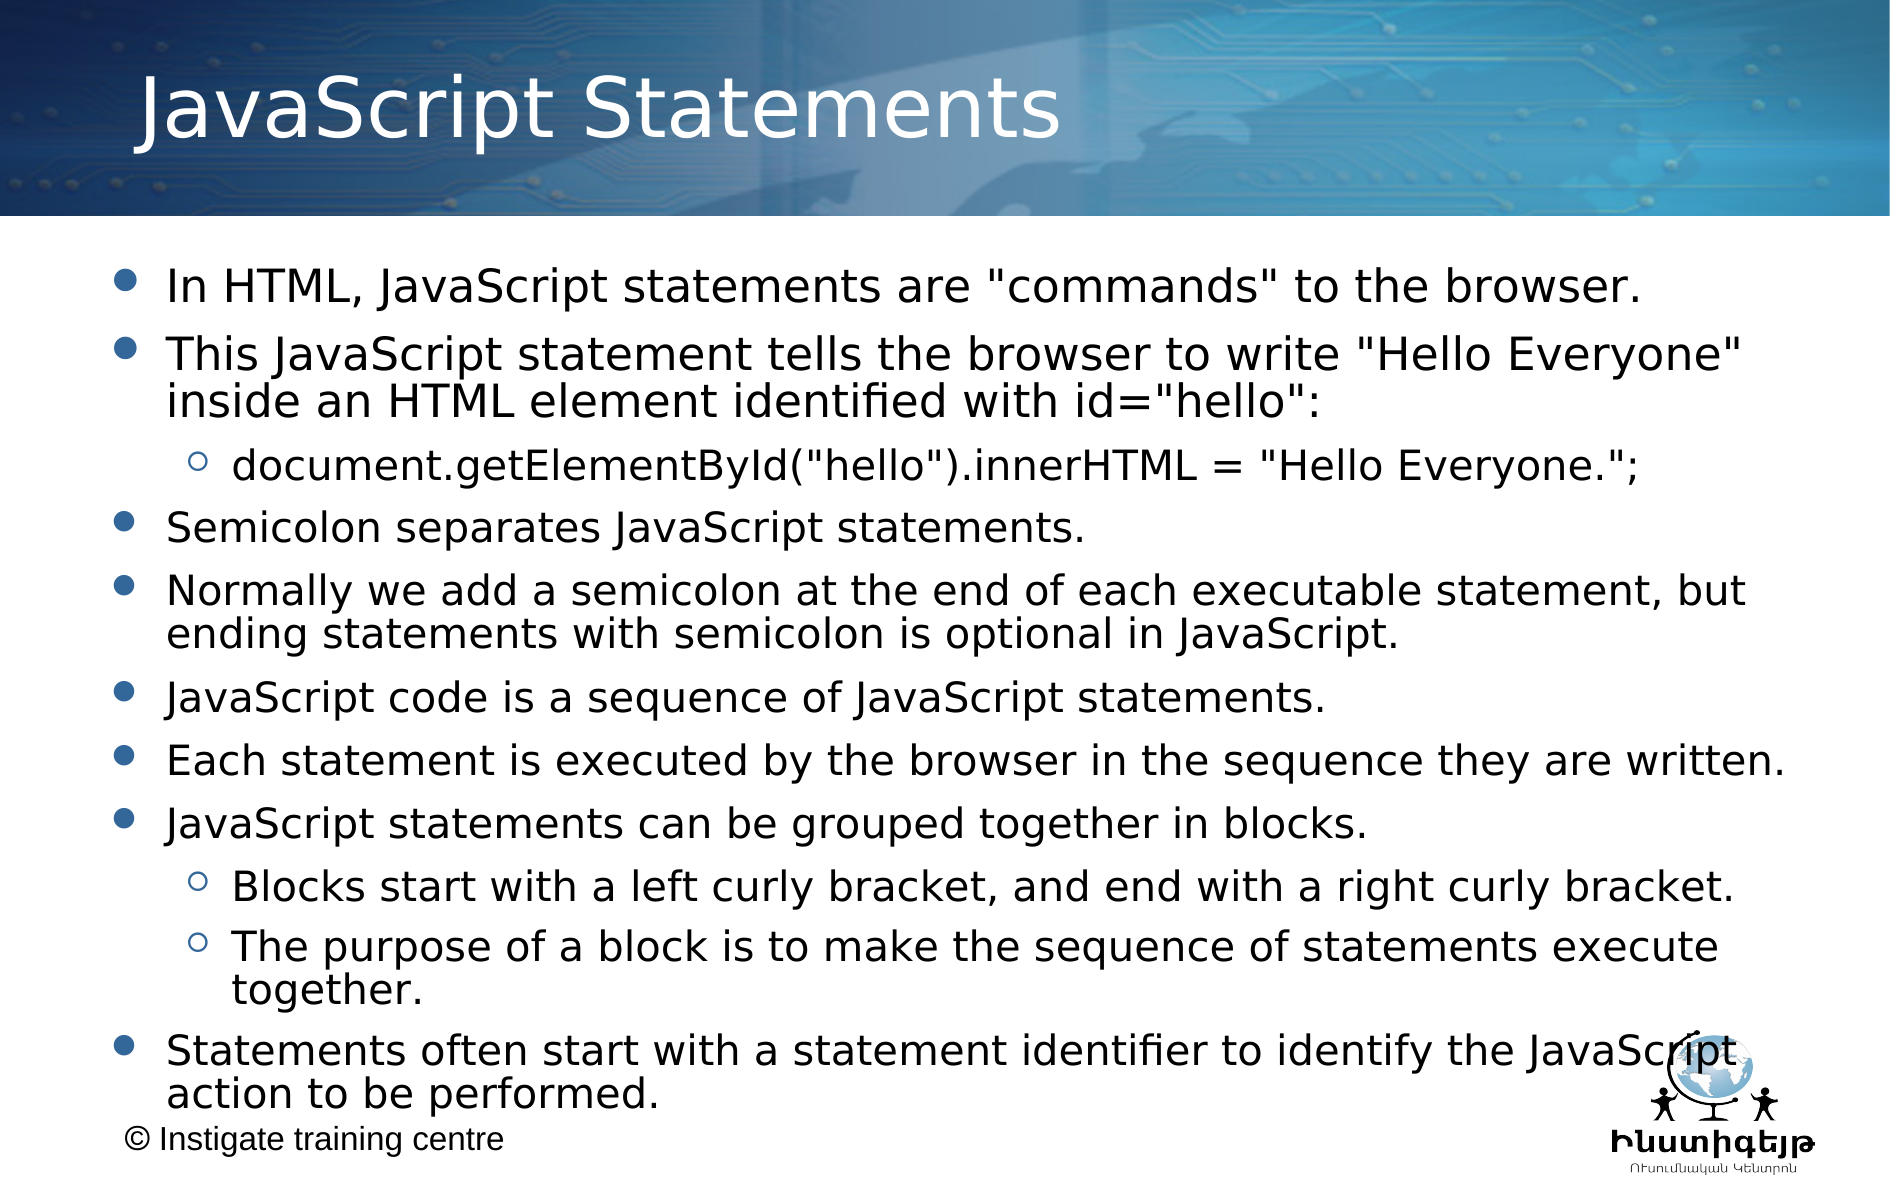

JavaScript Statements
# In HTML, JavaScript statements are "commands" to the browser.
This JavaScript statement tells the browser to write "Hello Everyone" inside an HTML element identified with id="hello":
document.getElementById("hello").innerHTML = "Hello Everyone.";
Semicolon separates JavaScript statements.
Normally we add a semicolon at the end of each executable statement, but ending statements with semicolon is optional in JavaScript.
JavaScript code is a sequence of JavaScript statements.
Each statement is executed by the browser in the sequence they are written.
JavaScript statements can be grouped together in blocks.
Blocks start with a left curly bracket, and end with a right curly bracket.
The purpose of a block is to make the sequence of statements execute together.
Statements often start with a statement identifier to identify the JavaScript action to be performed.